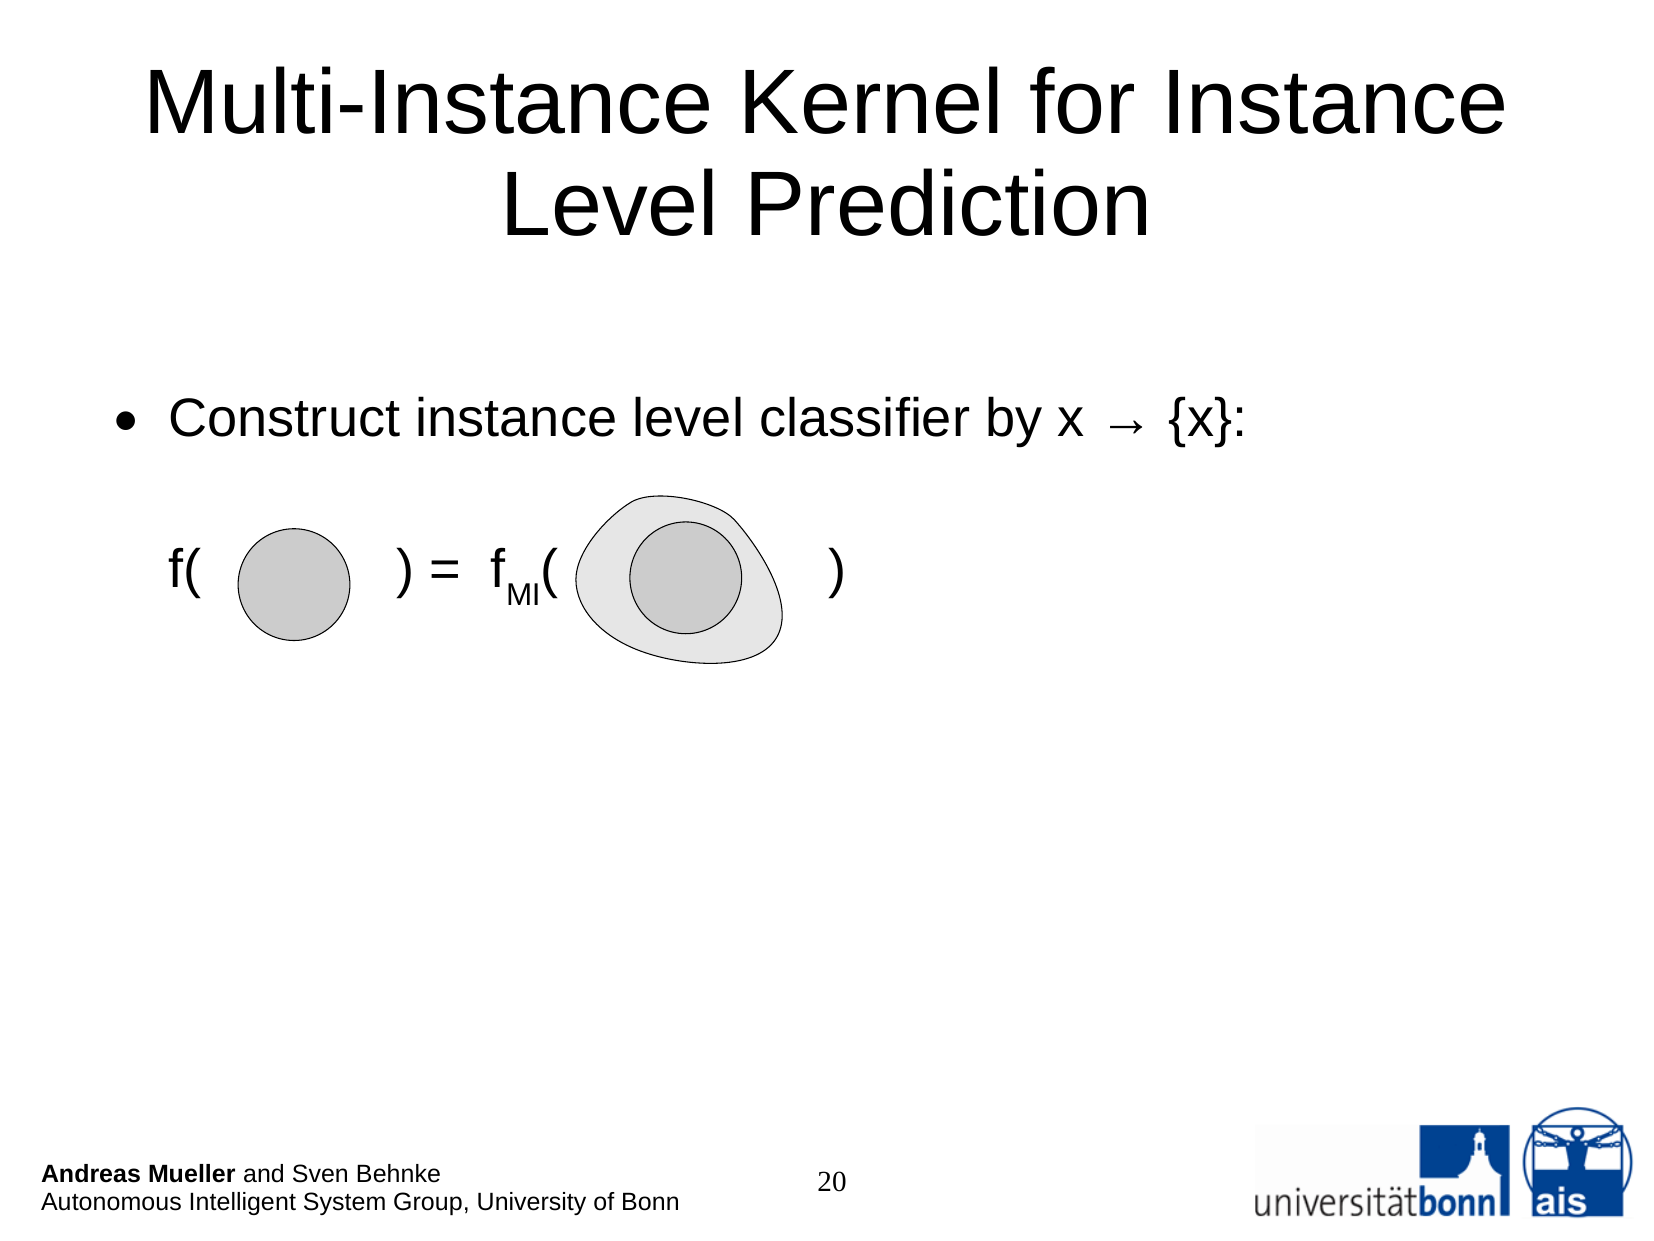

Multi-Instance Kernel  for Instance Level Prediction
Construct instance level classifier by x → {x}:
f( ) = fMI( )
Andreas Mueller, Sven Behnke University of Bonn
20